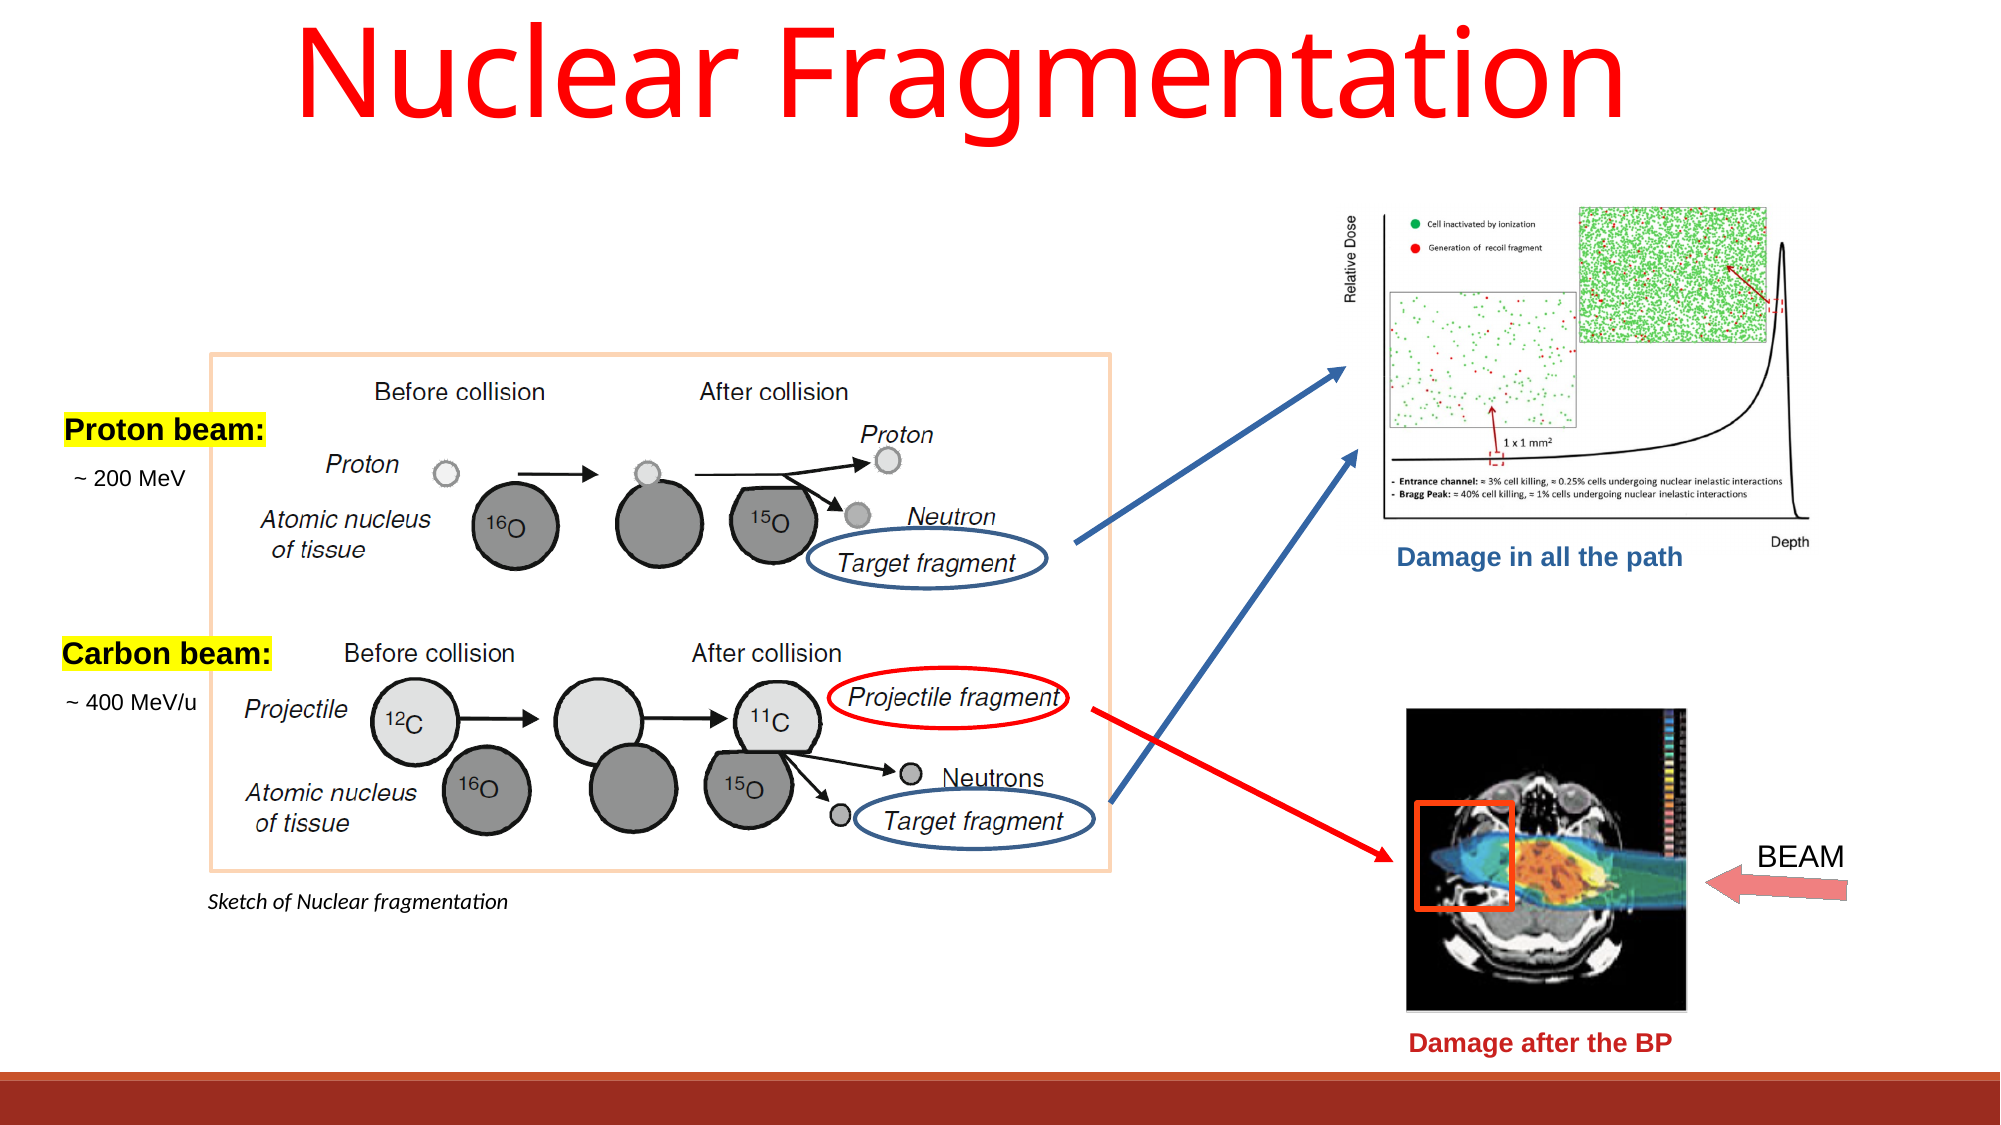

Nuclear Fragmentation
Proton beam:
~ 200 MeV
Damage in all the path
Carbon beam:
~ 400 MeV/u
BEAM
Sketch of Nuclear fragmentation
Damage after the BP